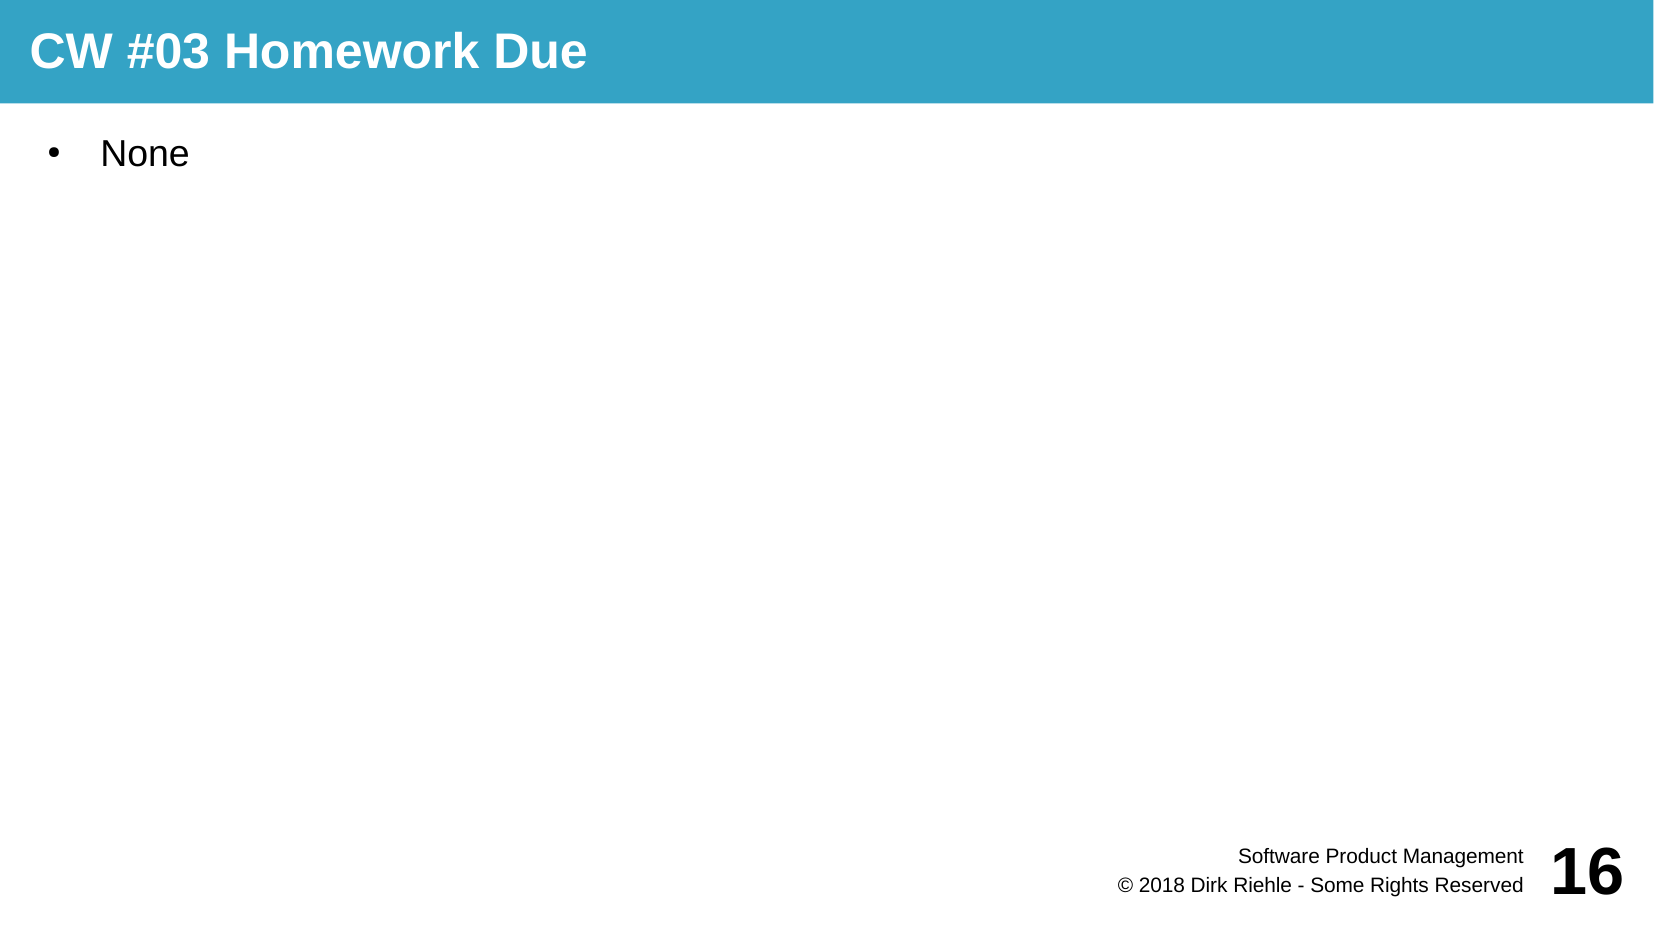

# CW #03 Homework Due
None
Software Product Management
16
© 2018 Dirk Riehle - Some Rights Reserved